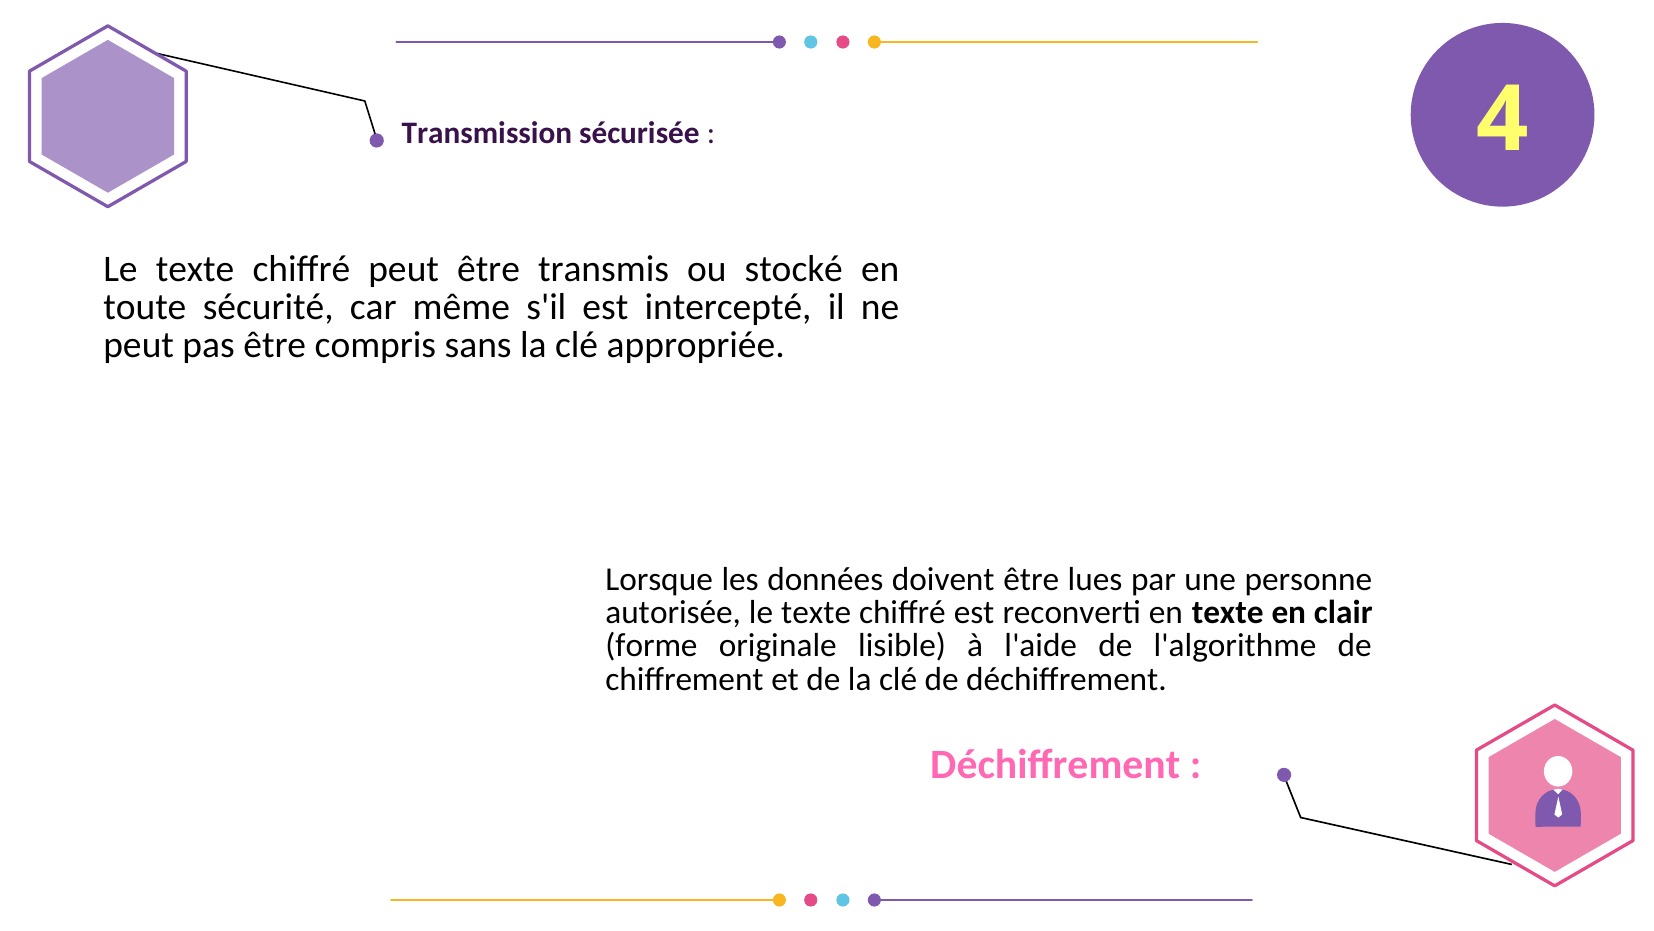

4
Transmission sécurisée :
Le texte chiffré peut être transmis ou stocké en toute sécurité, car même s'il est intercepté, il ne peut pas être compris sans la clé appropriée.
Lorsque les données doivent être lues par une personne autorisée, le texte chiffré est reconverti en texte en clair (forme originale lisible) à l'aide de l'algorithme de chiffrement et de la clé de déchiffrement.
Déchiffrement :